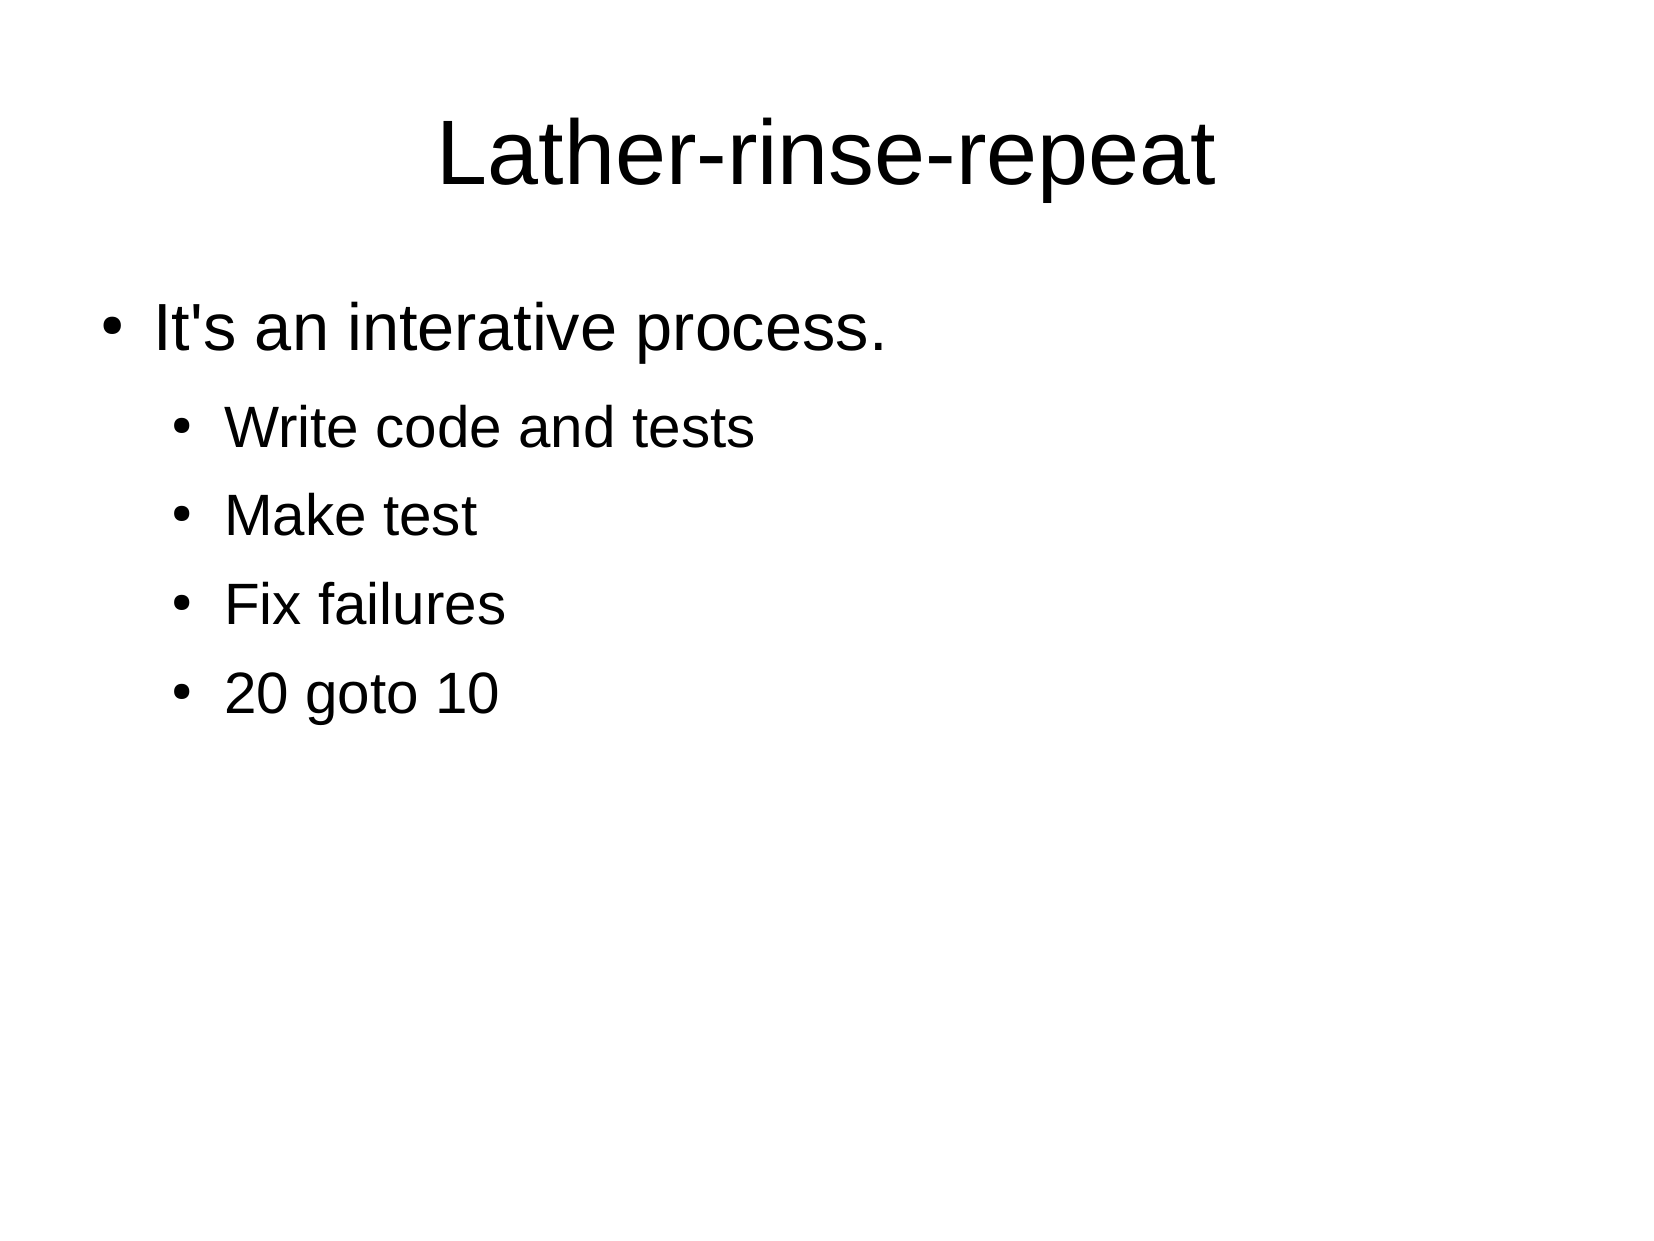

# Lather-rinse-repeat
It's an interative process.
Write code and tests
Make test
Fix failures
20 goto 10